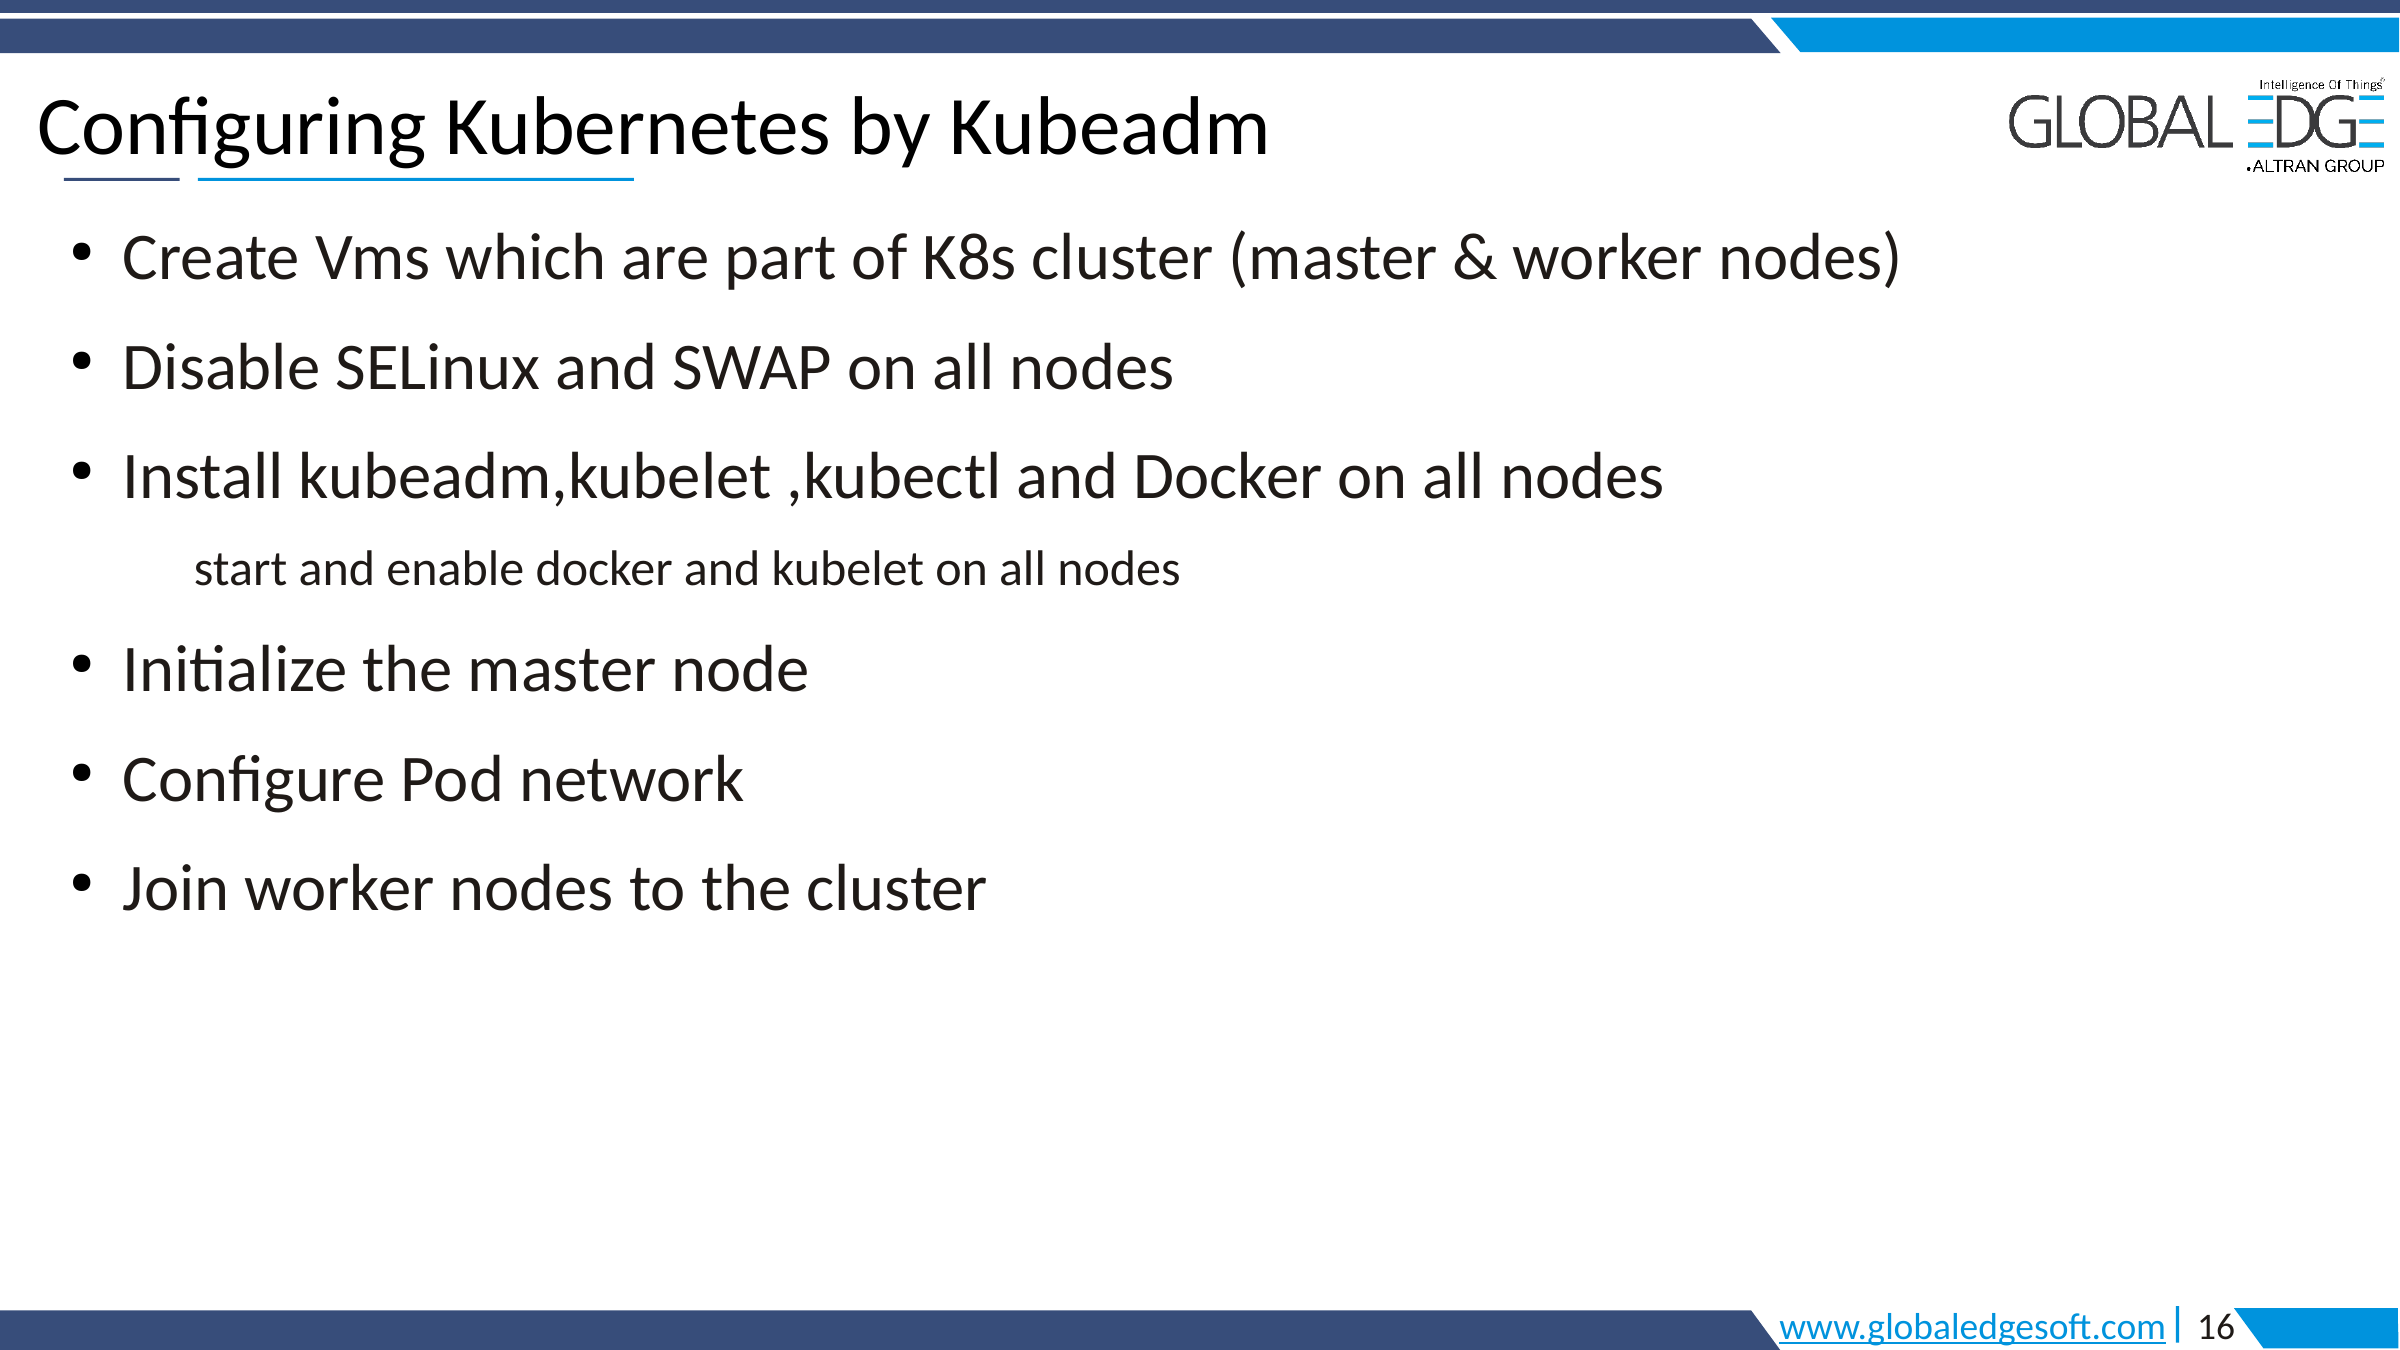

# Configuring Kubernetes by Kubeadm
Create Vms which are part of K8s cluster (master & worker nodes)
Disable SELinux and SWAP on all nodes
Install kubeadm,kubelet ,kubectl and Docker on all nodes
start and enable docker and kubelet on all nodes
Initialize the master node
Configure Pod network
Join worker nodes to the cluster